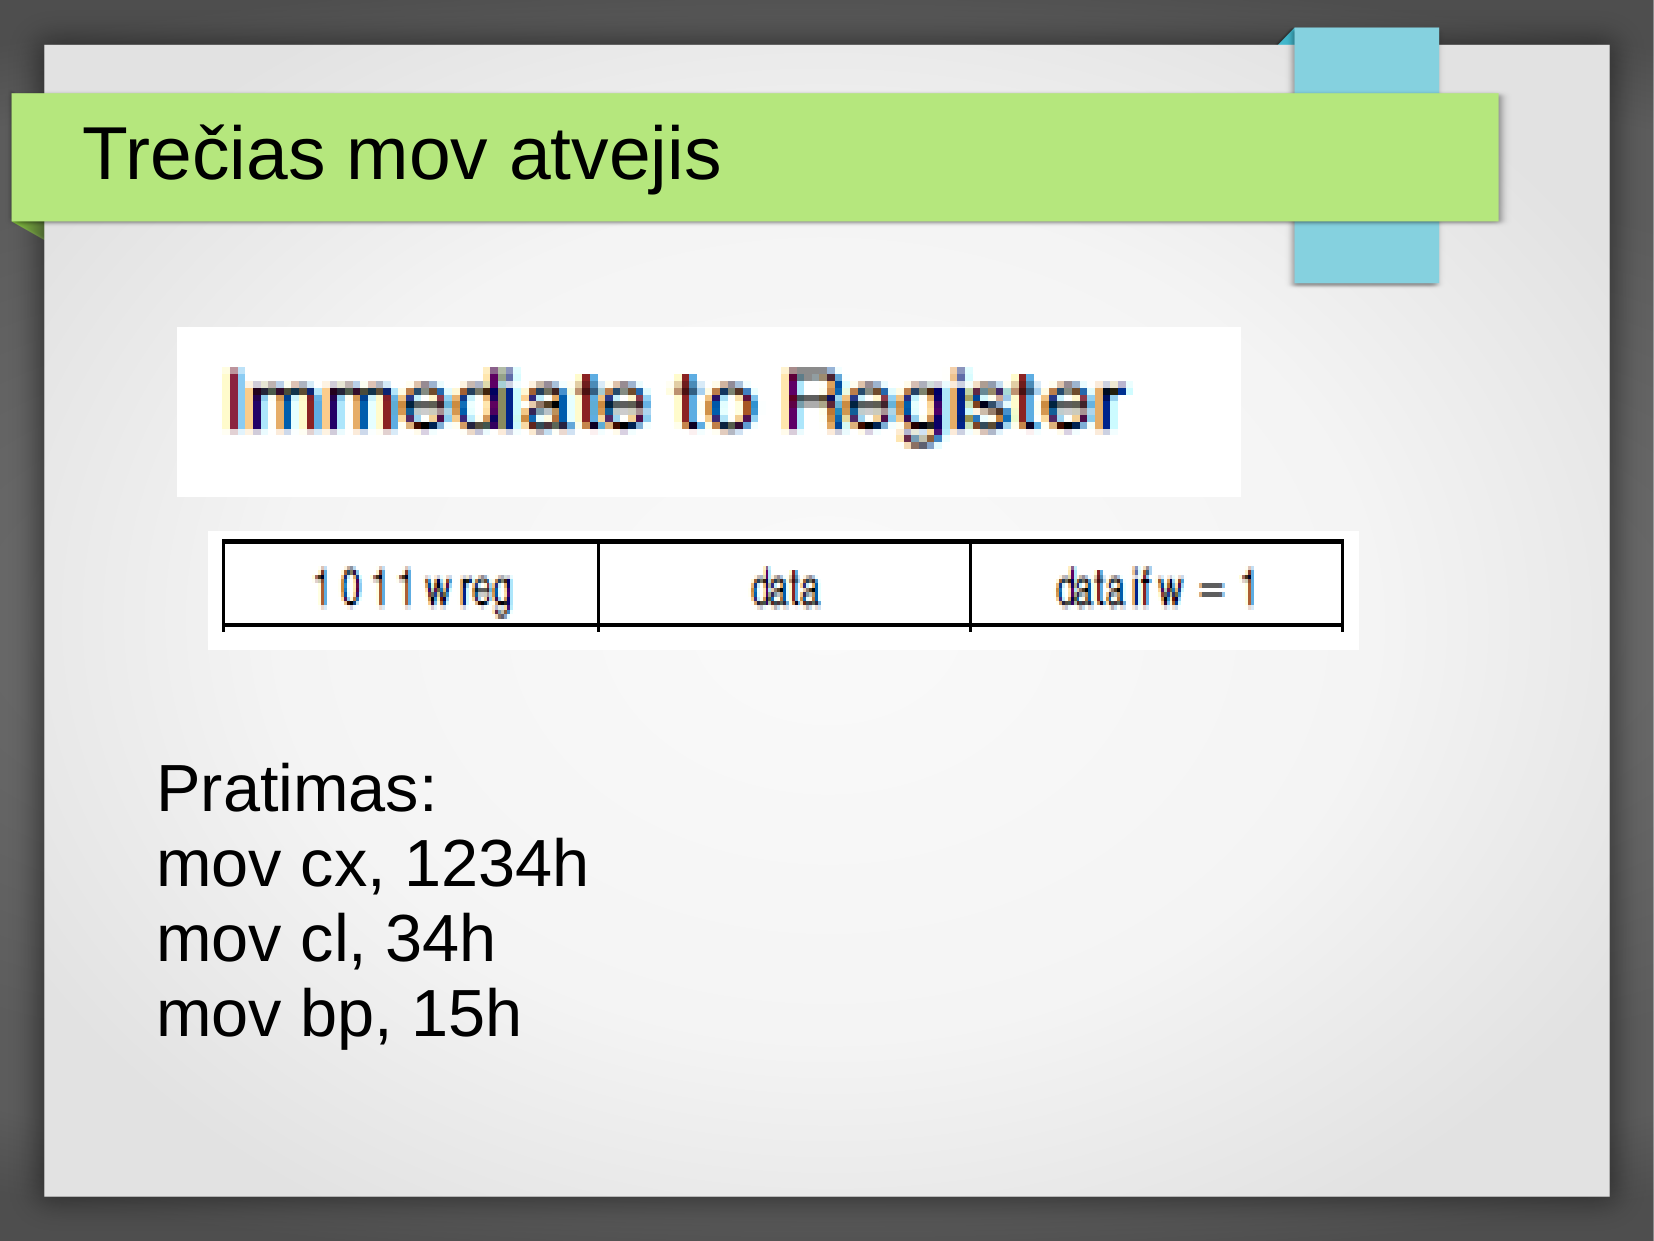

# Trečias mov atvejis
Pratimas:
mov cx, 1234h
mov cl, 34h
mov bp, 15h